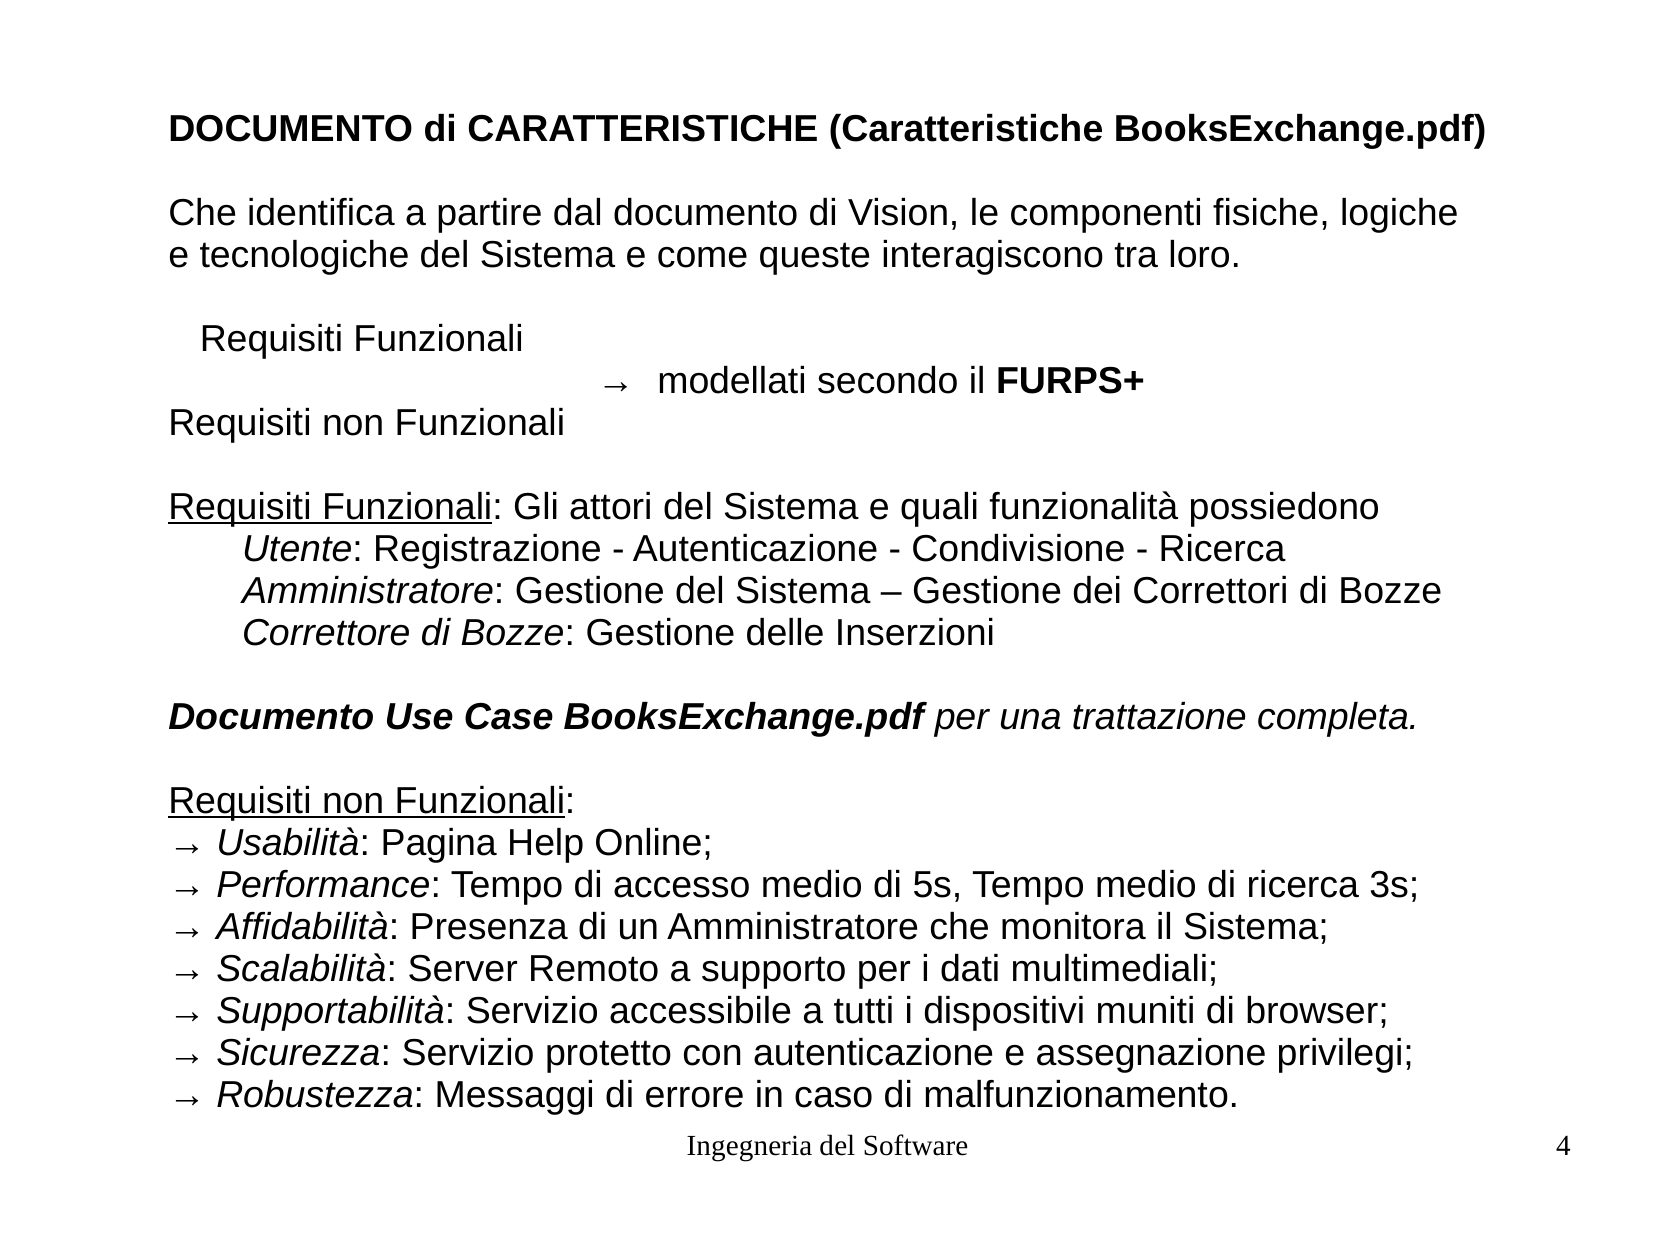

DOCUMENTO di CARATTERISTICHE (Caratteristiche BooksExchange.pdf)
Che identifica a partire dal documento di Vision, le componenti fisiche, logiche
e tecnologiche del Sistema e come queste interagiscono tra loro.
 Requisiti Funzionali
 → modellati secondo il FURPS+
Requisiti non Funzionali
Requisiti Funzionali: Gli attori del Sistema e quali funzionalità possiedono
	Utente: Registrazione - Autenticazione - Condivisione - Ricerca
	Amministratore: Gestione del Sistema – Gestione dei Correttori di Bozze
	Correttore di Bozze: Gestione delle Inserzioni
Documento Use Case BooksExchange.pdf per una trattazione completa.
Requisiti non Funzionali:
→ Usabilità: Pagina Help Online;
→ Performance: Tempo di accesso medio di 5s, Tempo medio di ricerca 3s;
→ Affidabilità: Presenza di un Amministratore che monitora il Sistema;
→ Scalabilità: Server Remoto a supporto per i dati multimediali;
→ Supportabilità: Servizio accessibile a tutti i dispositivi muniti di browser;
→ Sicurezza: Servizio protetto con autenticazione e assegnazione privilegi;
→ Robustezza: Messaggi di errore in caso di malfunzionamento.
Ingegneria del Software
4